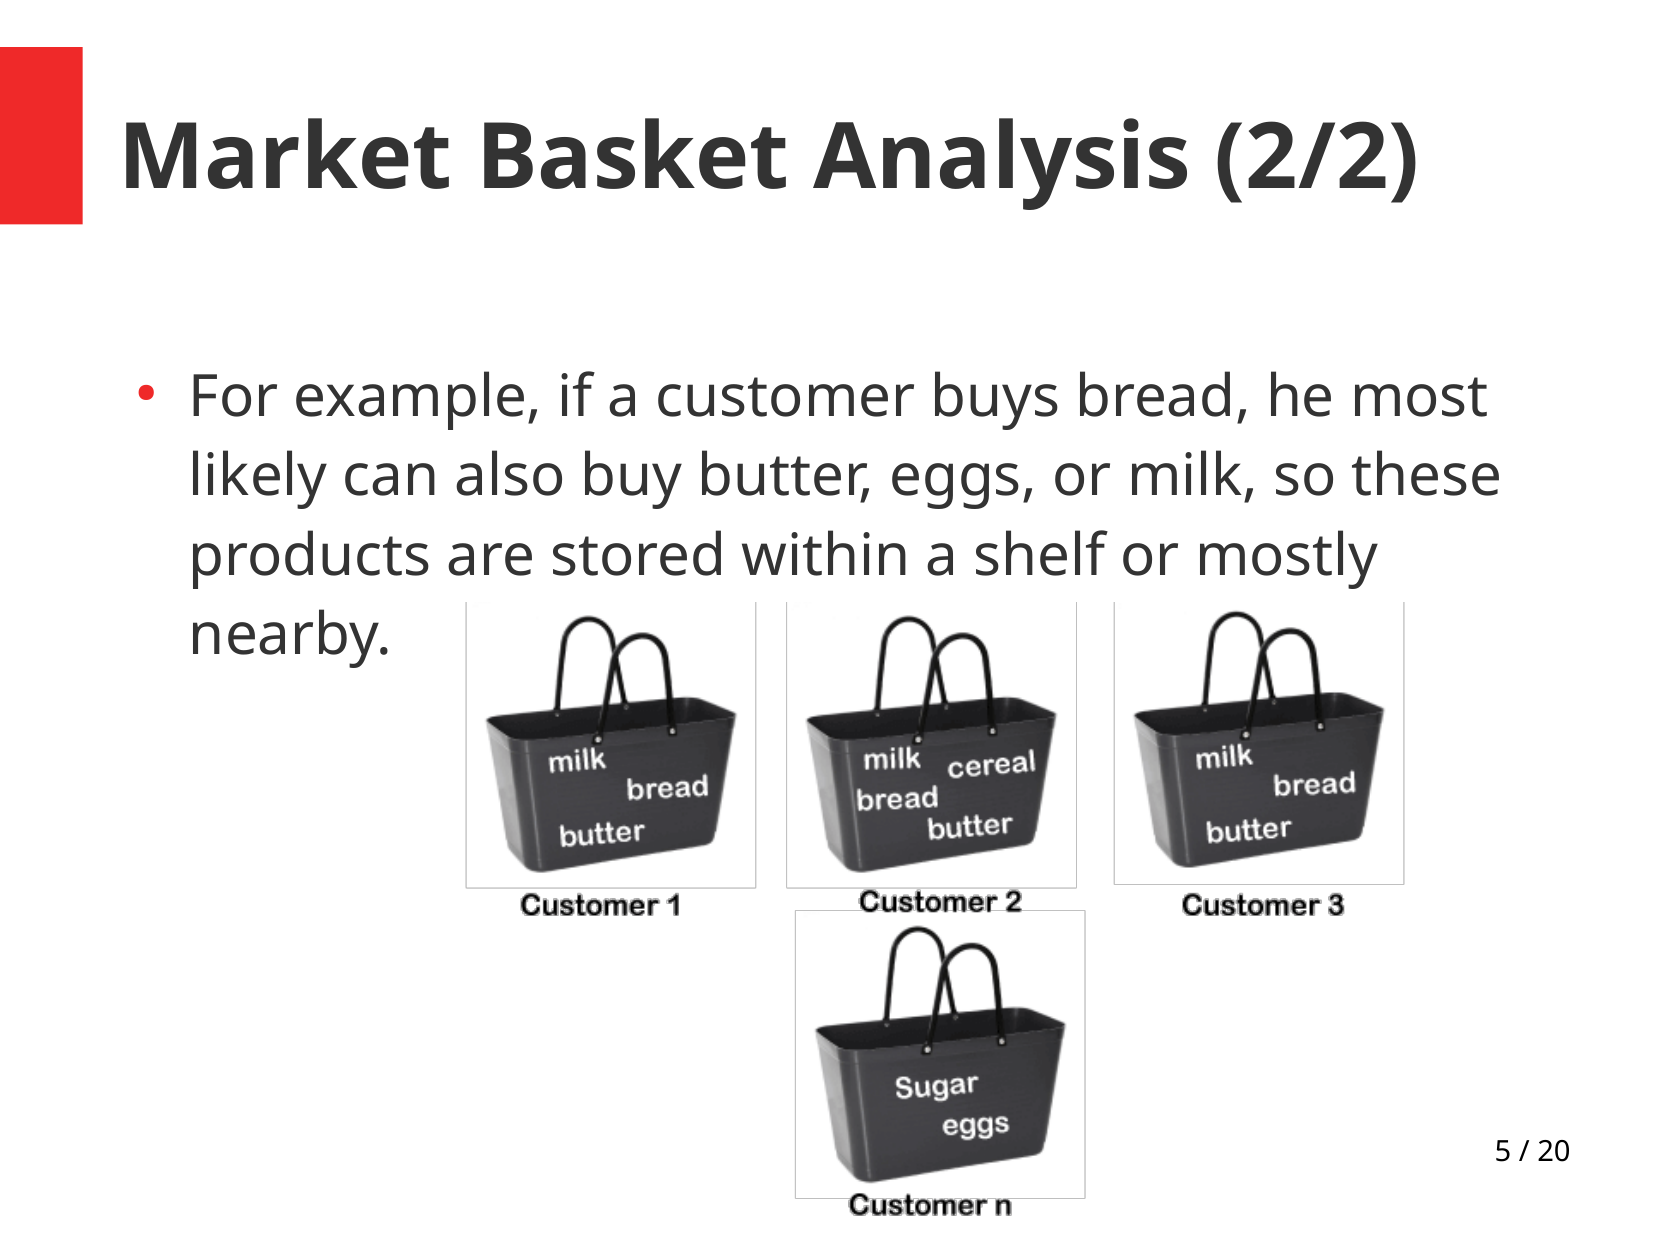

# Market Basket Analysis (2/2)
For example, if a customer buys bread, he most likely can also buy butter, eggs, or milk, so these products are stored within a shelf or mostly nearby.
5